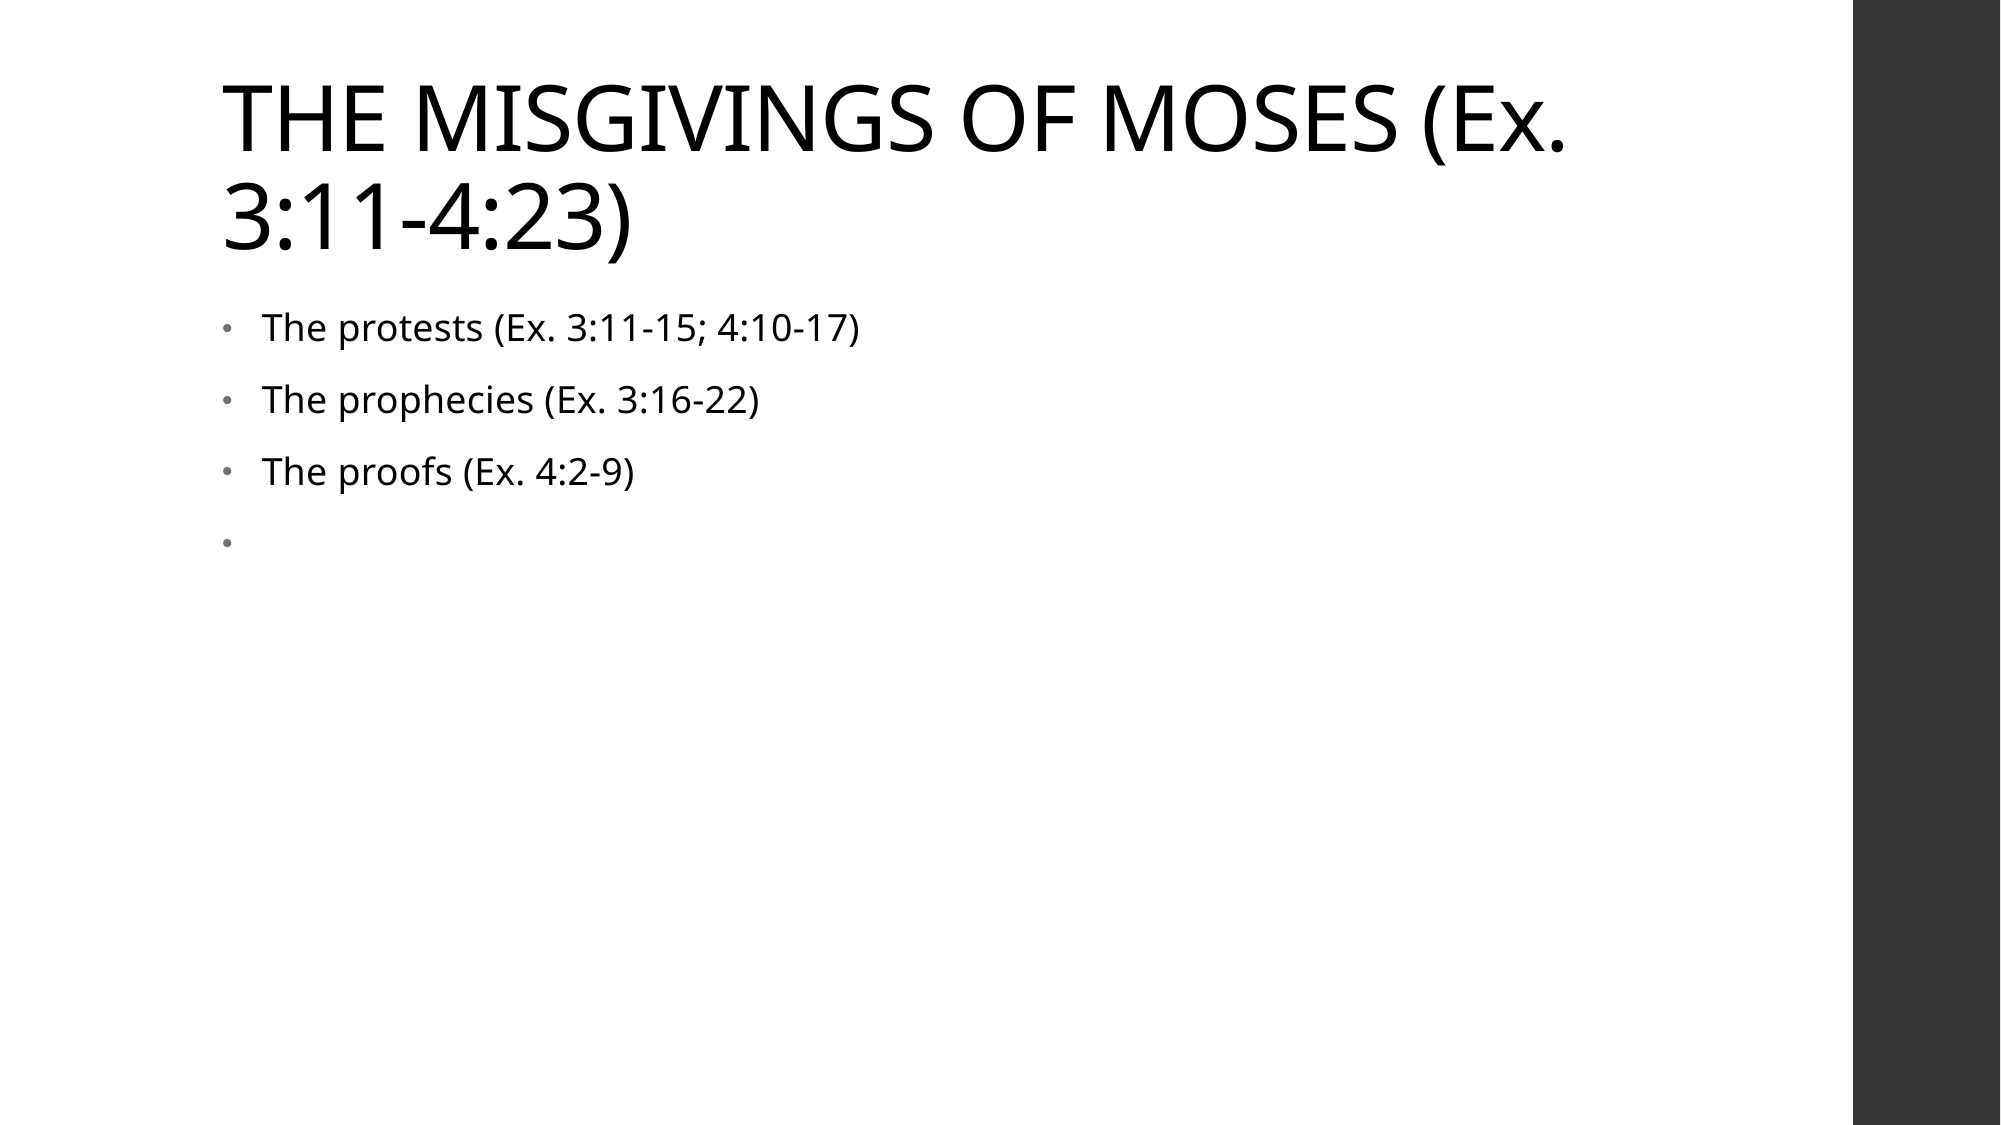

# THE MISGIVINGS OF MOSES (Ex. 3:11-4:23)
 The protests (Ex. 3:11-15; 4:10-17)
 The prophecies (Ex. 3:16-22)
 The proofs (Ex. 4:2-9)